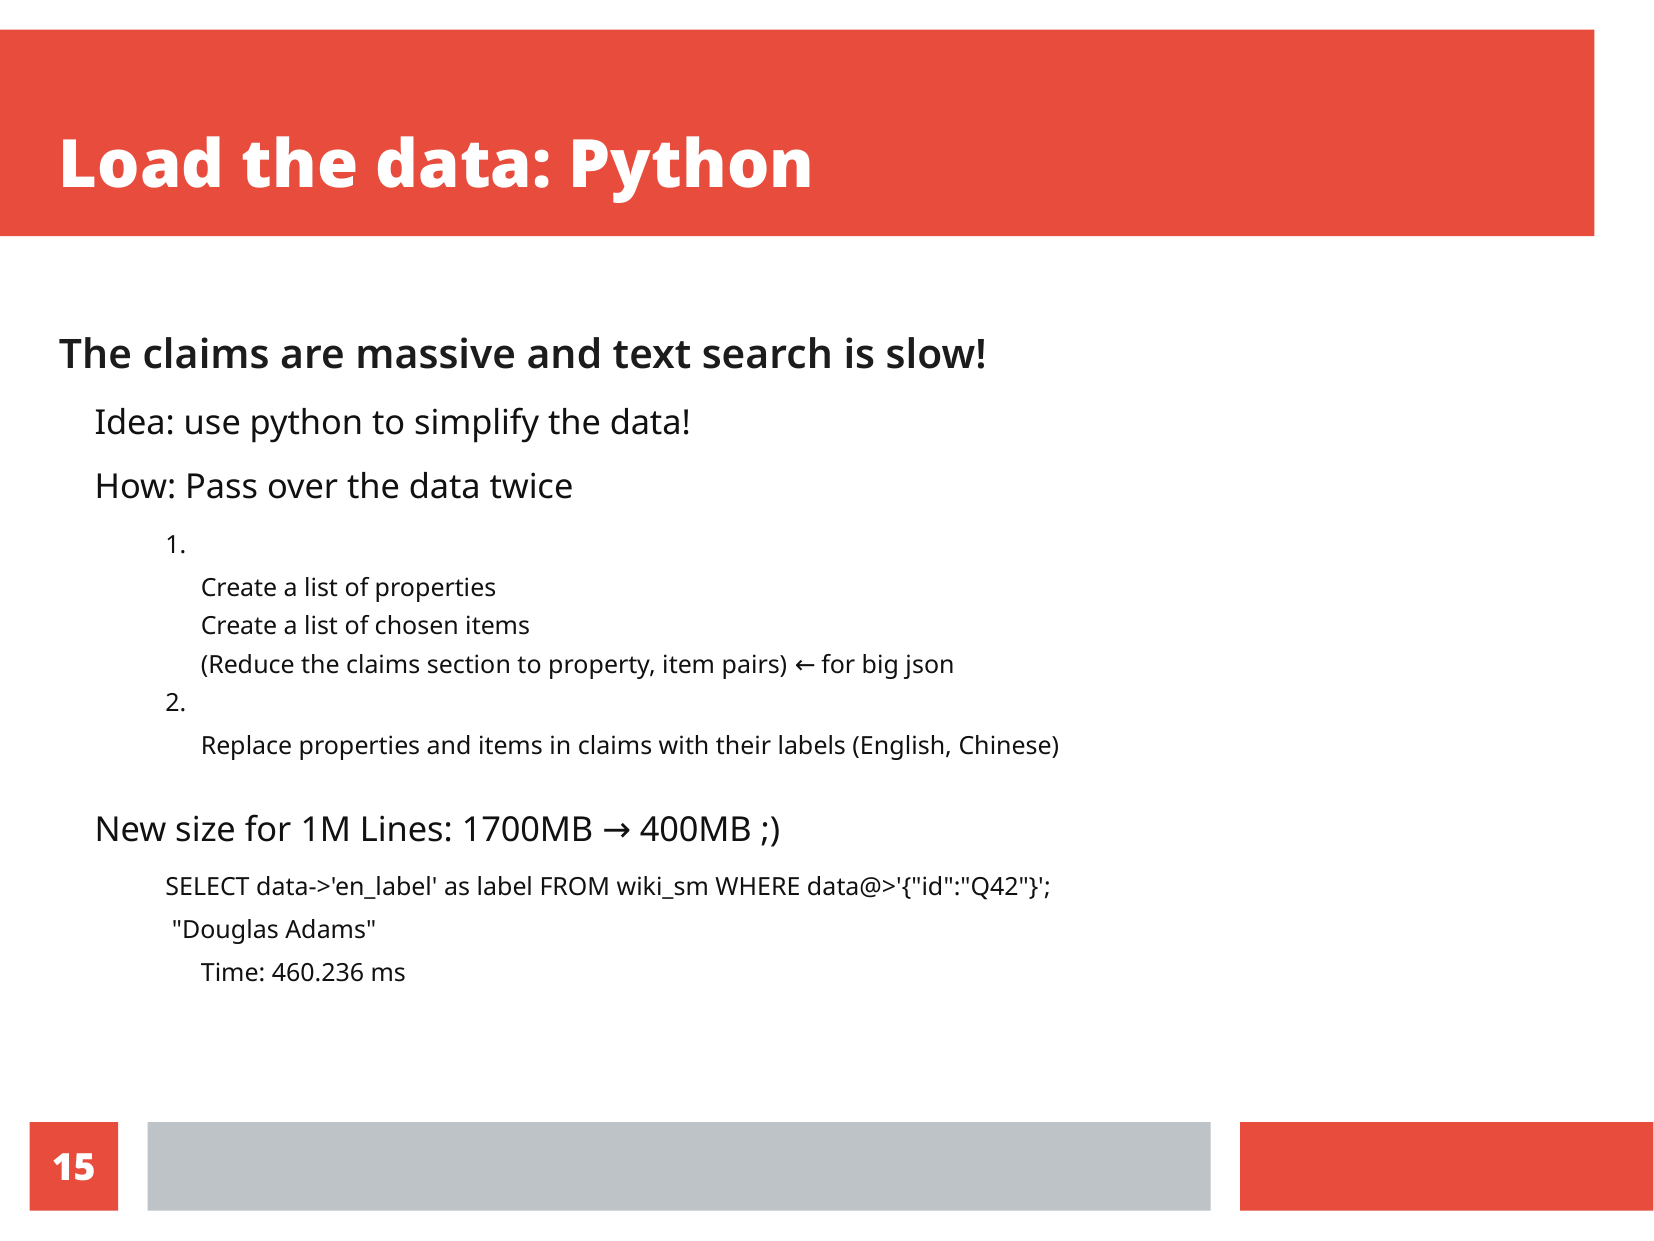

# Load the data: Python
The claims are massive and text search is slow!
Idea: use python to simplify the data!
How: Pass over the data twice
1.
Create a list of properties
Create a list of chosen items
(Reduce the claims section to property, item pairs) ← for big json
2.
Replace properties and items in claims with their labels (English, Chinese)
New size for 1M Lines: 1700MB → 400MB ;)
SELECT data->'en_label' as label FROM wiki_sm WHERE data@>'{"id":"Q42"}';
 "Douglas Adams"
Time: 460.236 ms
15